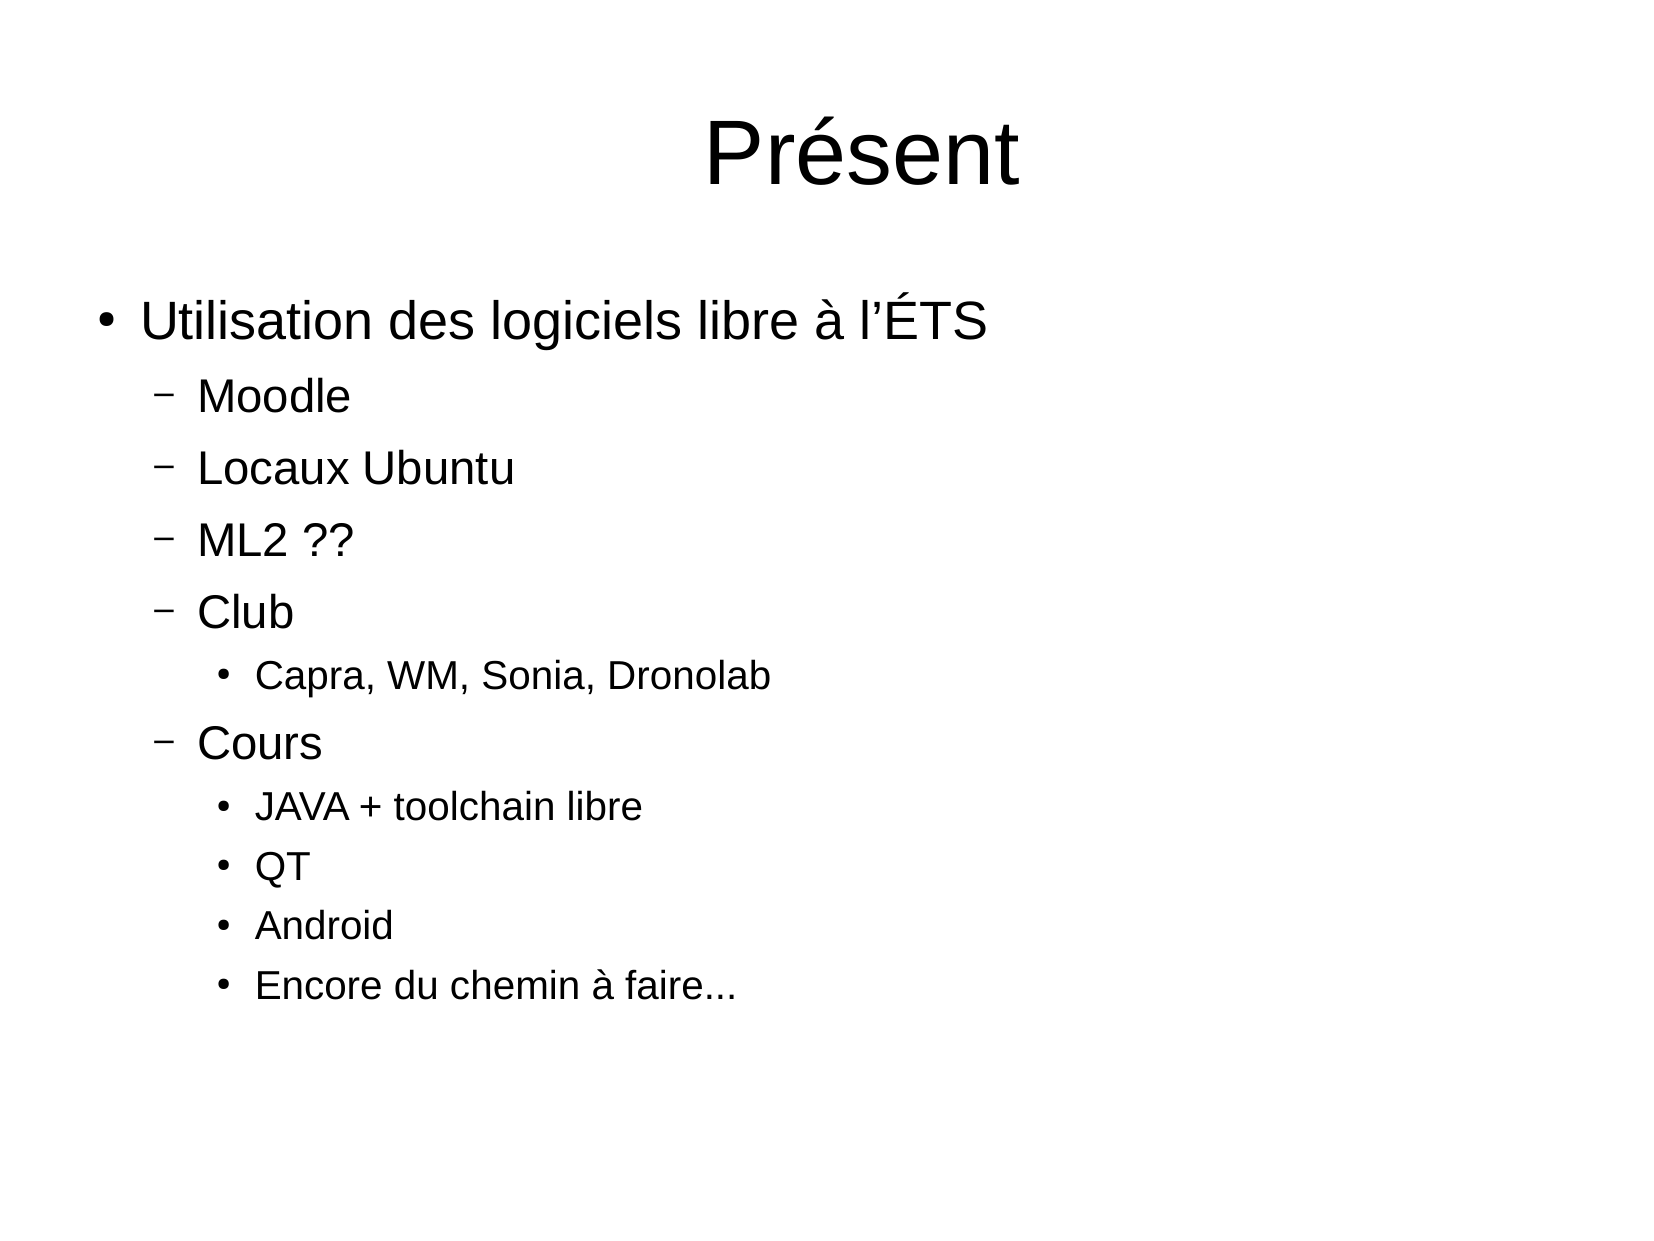

# Présent
Utilisation des logiciels libre à l’ÉTS
Moodle
Locaux Ubuntu
ML2 ??
Club
Capra, WM, Sonia, Dronolab
Cours
JAVA + toolchain libre
QT
Android
Encore du chemin à faire...